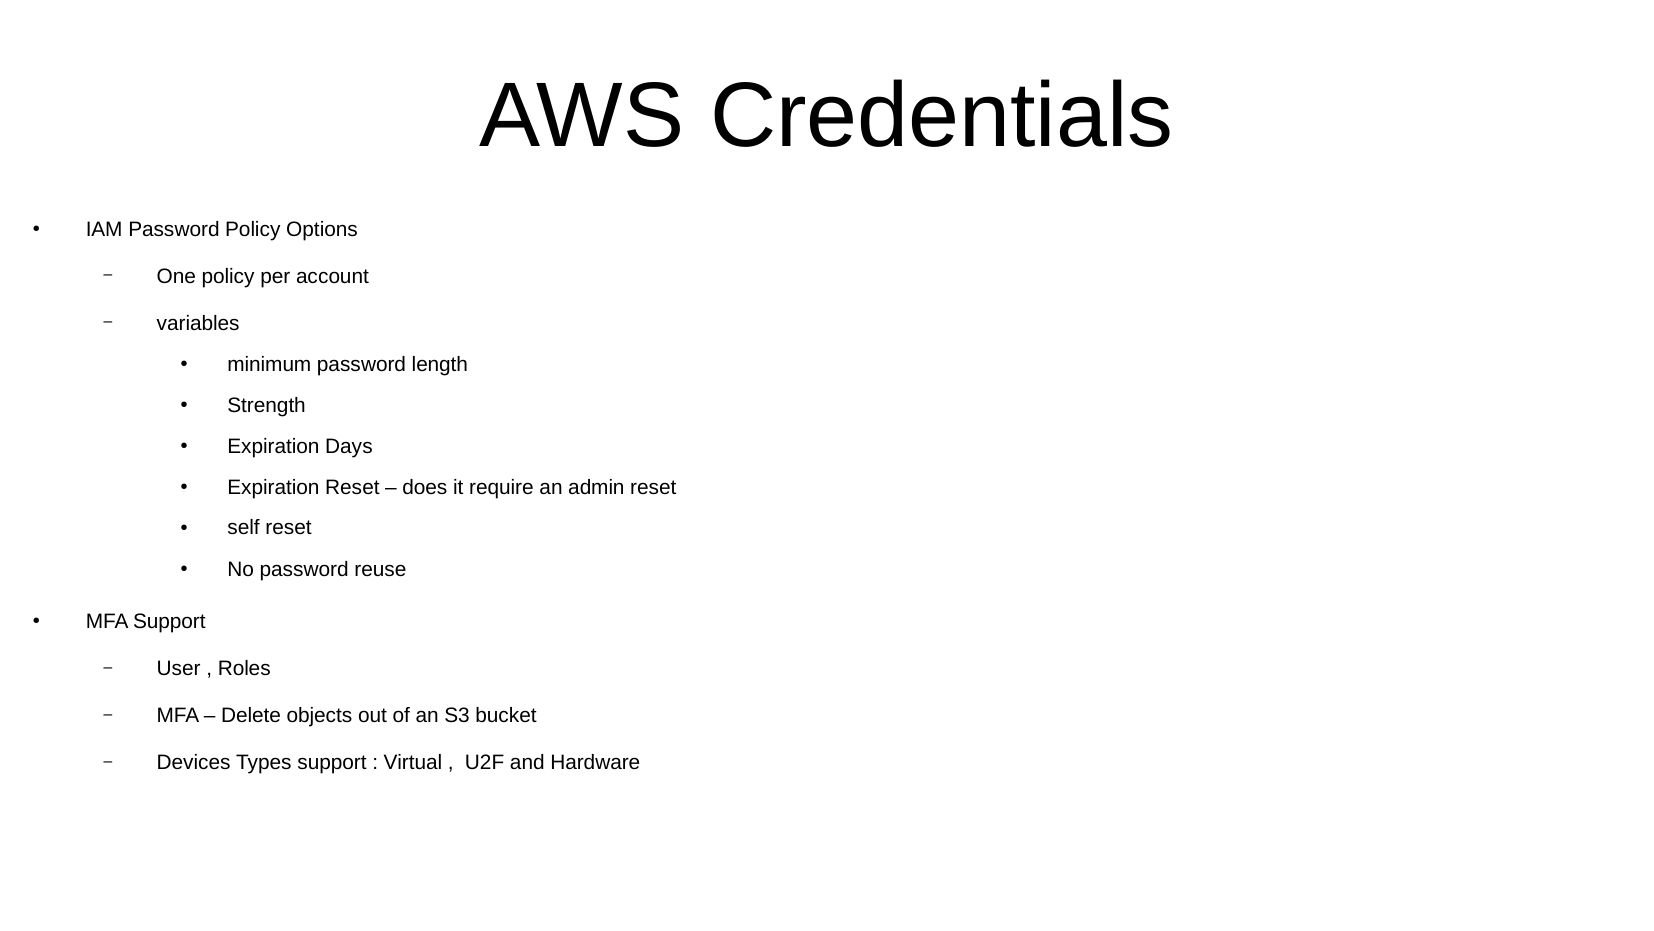

# AWS Credentials
IAM Password Policy Options
One policy per account
variables
minimum password length
Strength
Expiration Days
Expiration Reset – does it require an admin reset
self reset
No password reuse
MFA Support
User , Roles
MFA – Delete objects out of an S3 bucket
Devices Types support : Virtual , U2F and Hardware